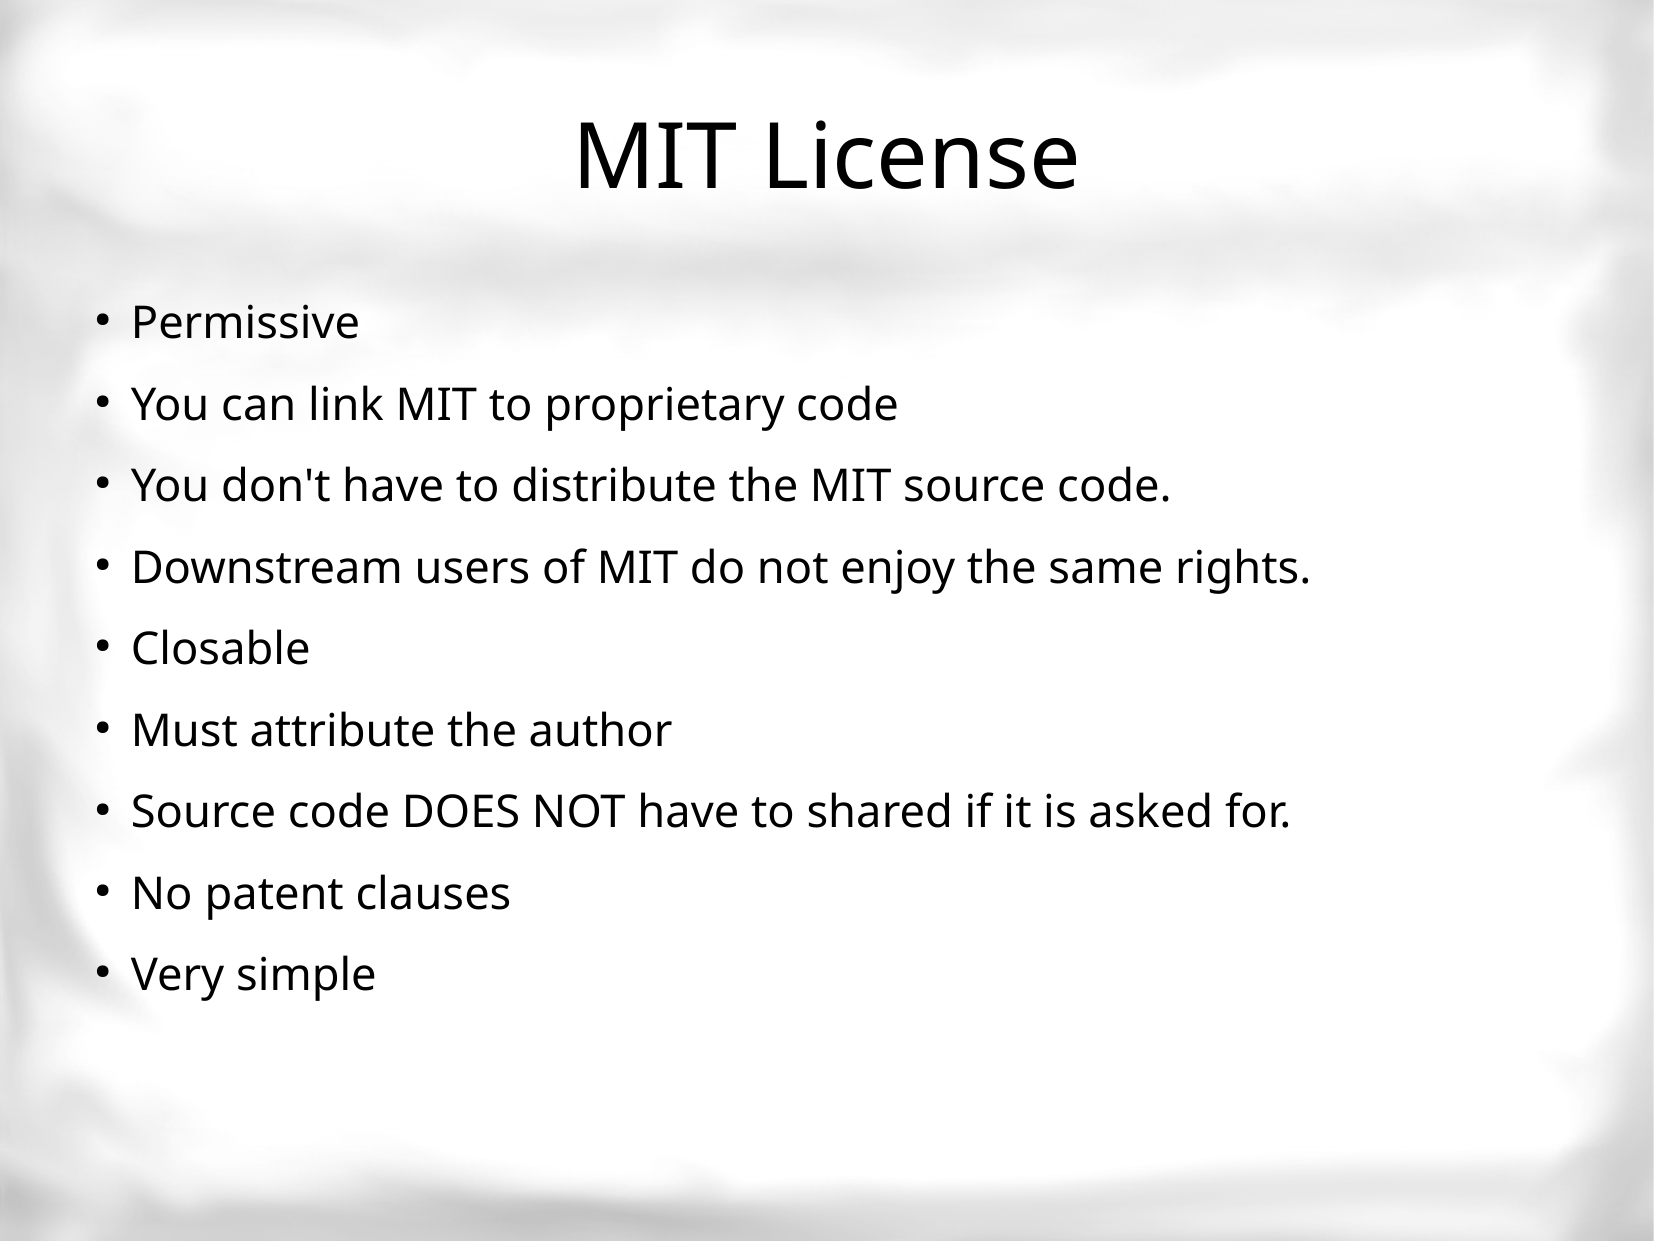

# MIT License
Permissive
You can link MIT to proprietary code
You don't have to distribute the MIT source code.
Downstream users of MIT do not enjoy the same rights.
Closable
Must attribute the author
Source code DOES NOT have to shared if it is asked for.
No patent clauses
Very simple